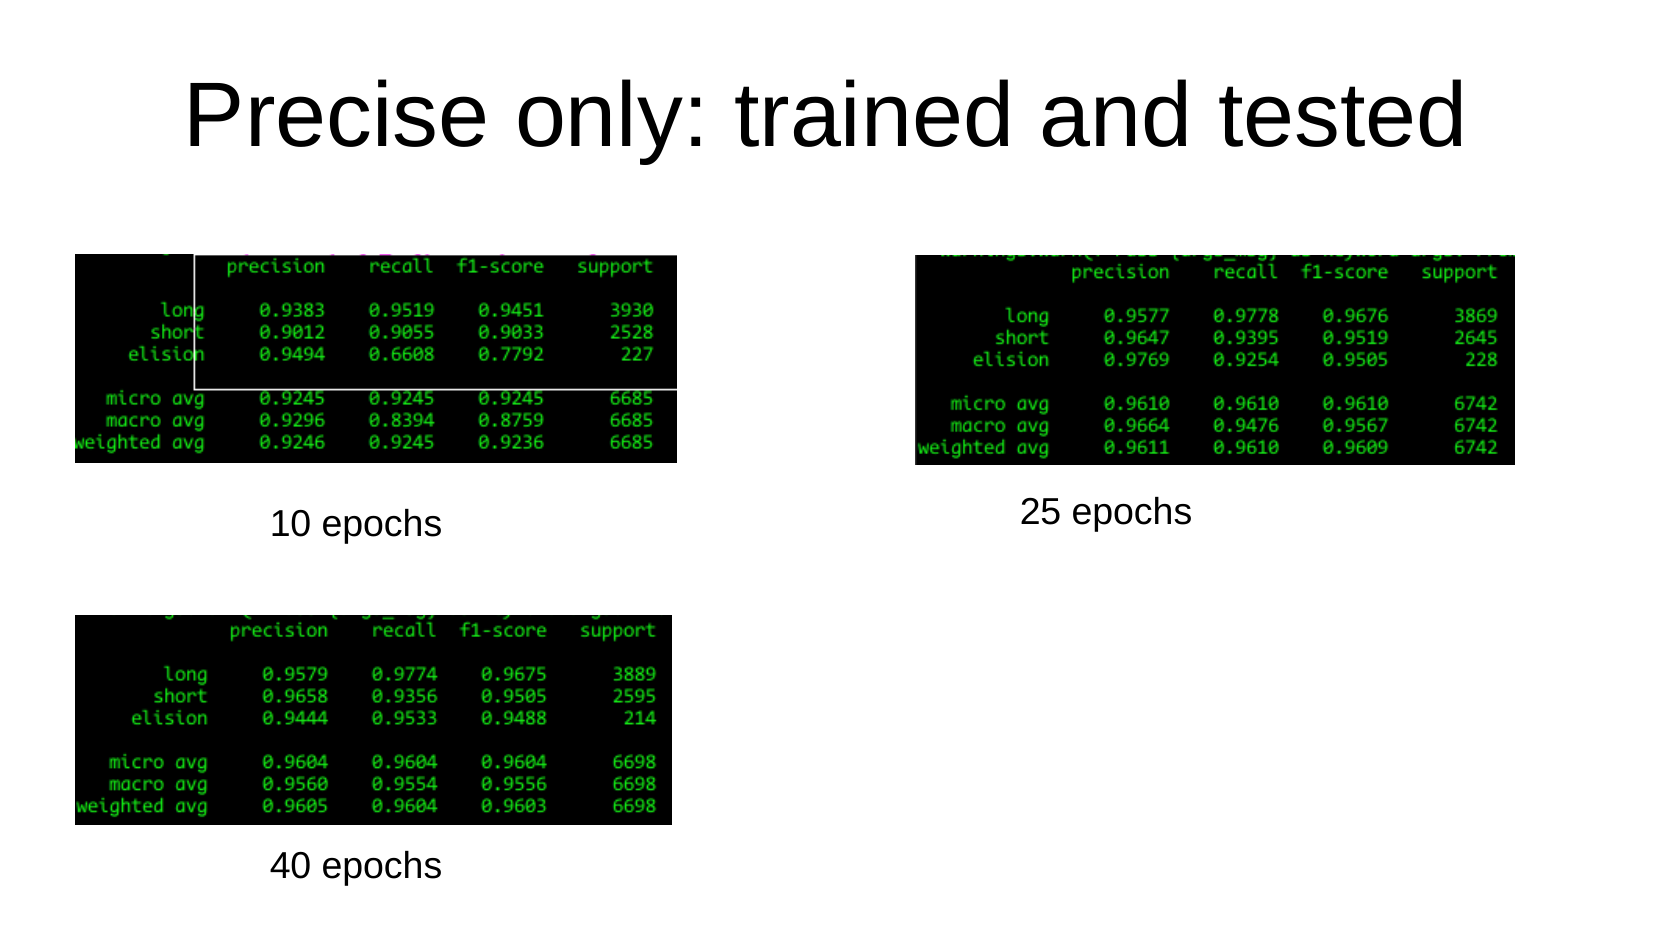

# Precise only: trained and tested
25 epochs
10 epochs
40 epochs